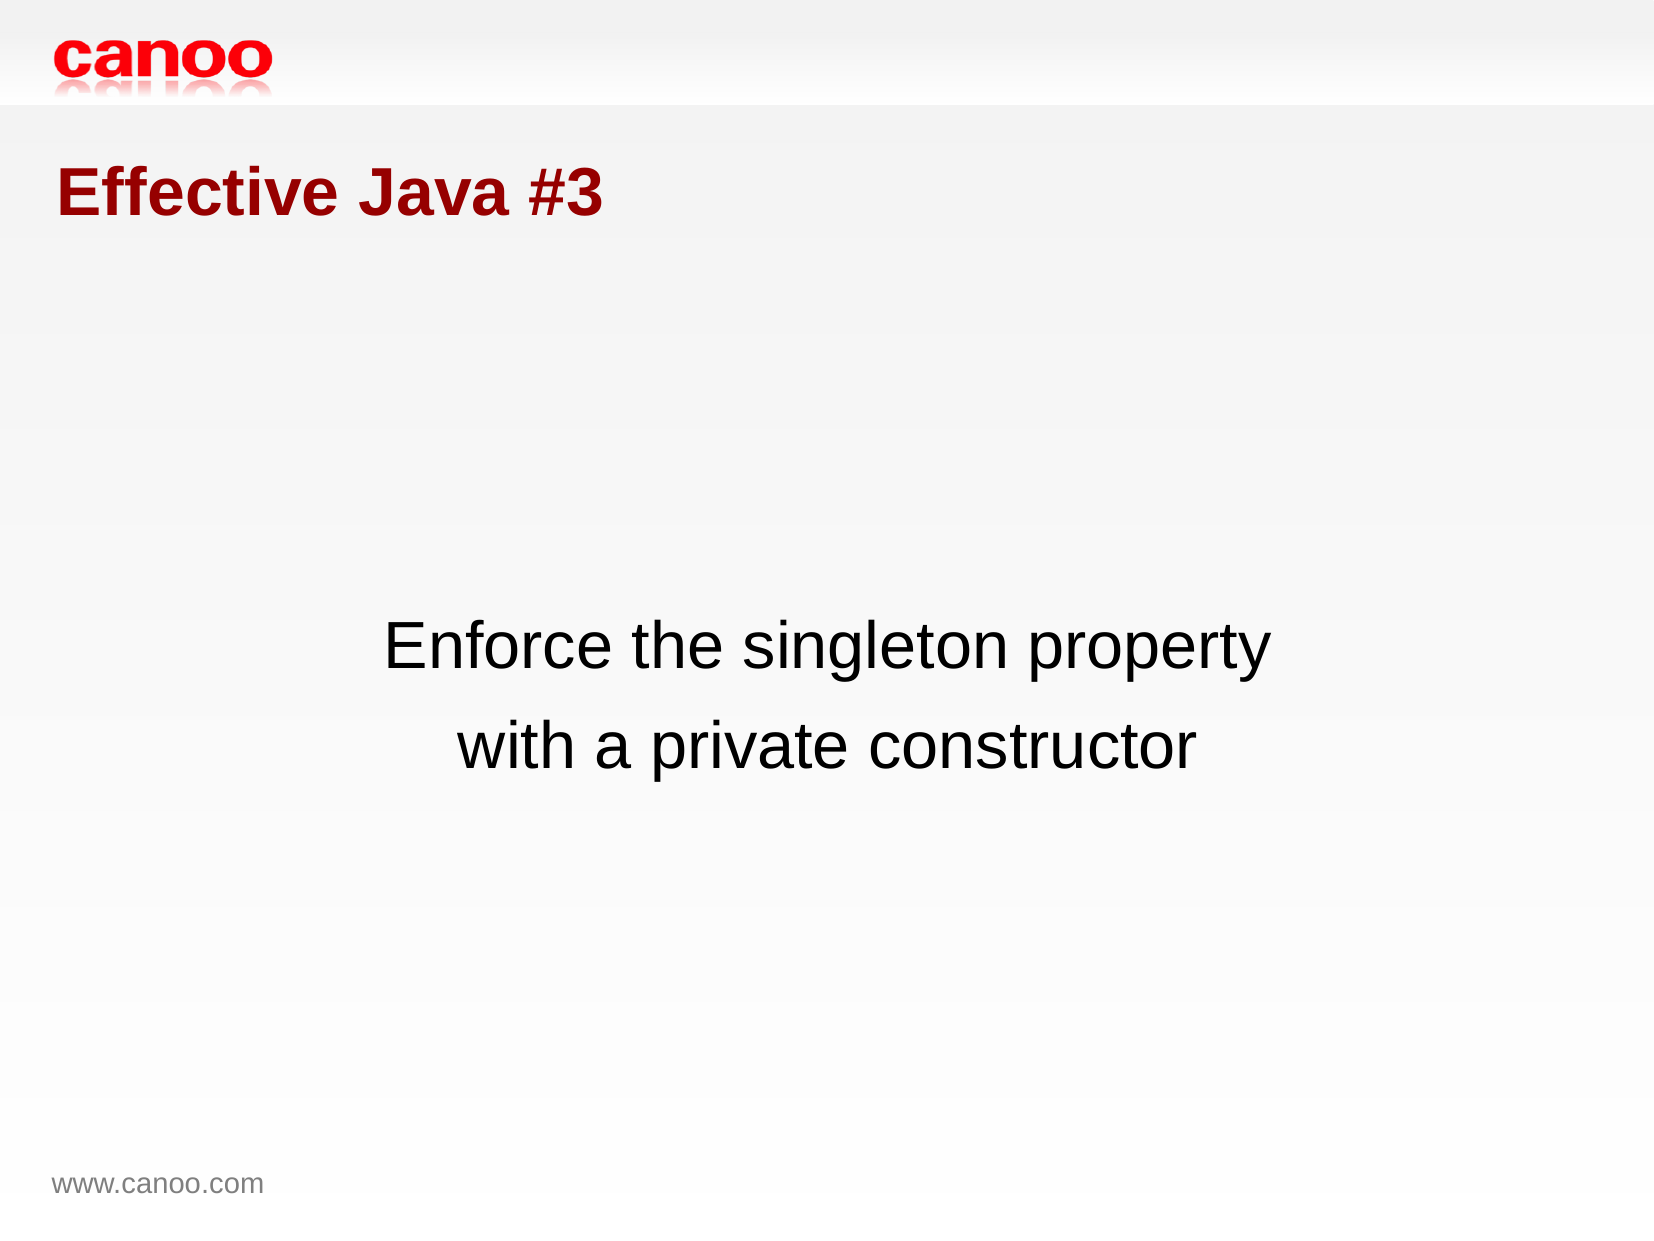

# Effective Java #3
Enforce the singleton property
with a private constructor